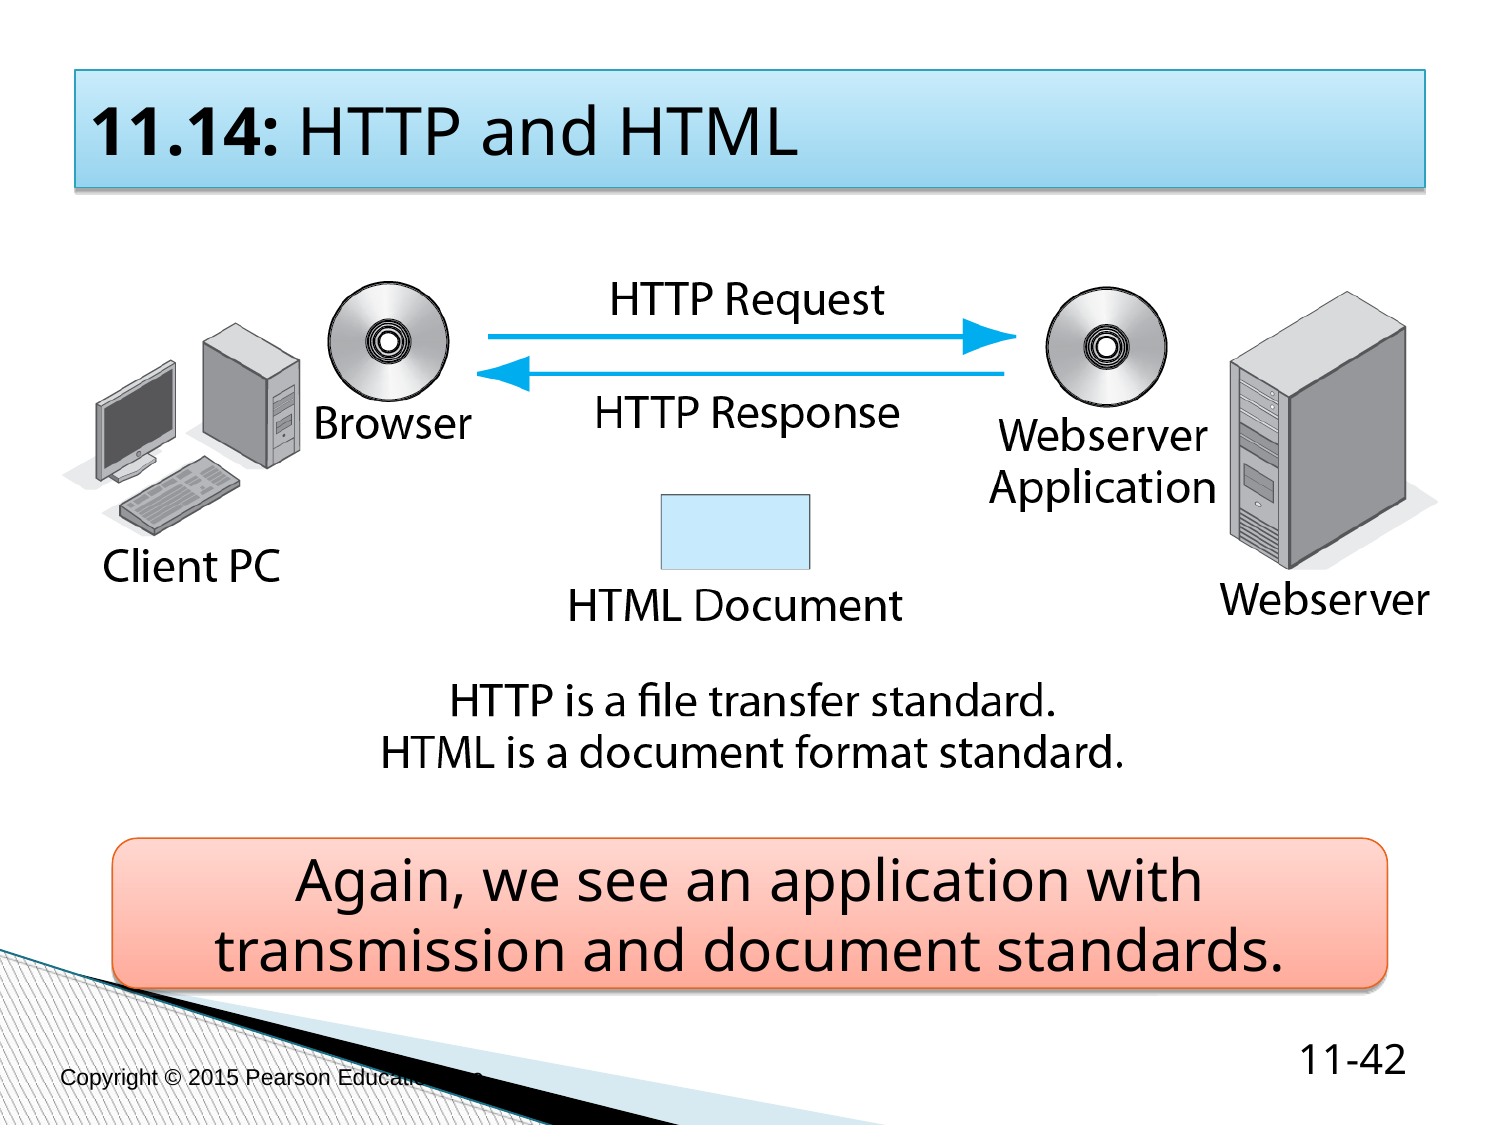

# 11.14: HTTP and HTML
Again, we see an application with transmission and document standards.
Copyright © 2015 Pearson Education, Inc.